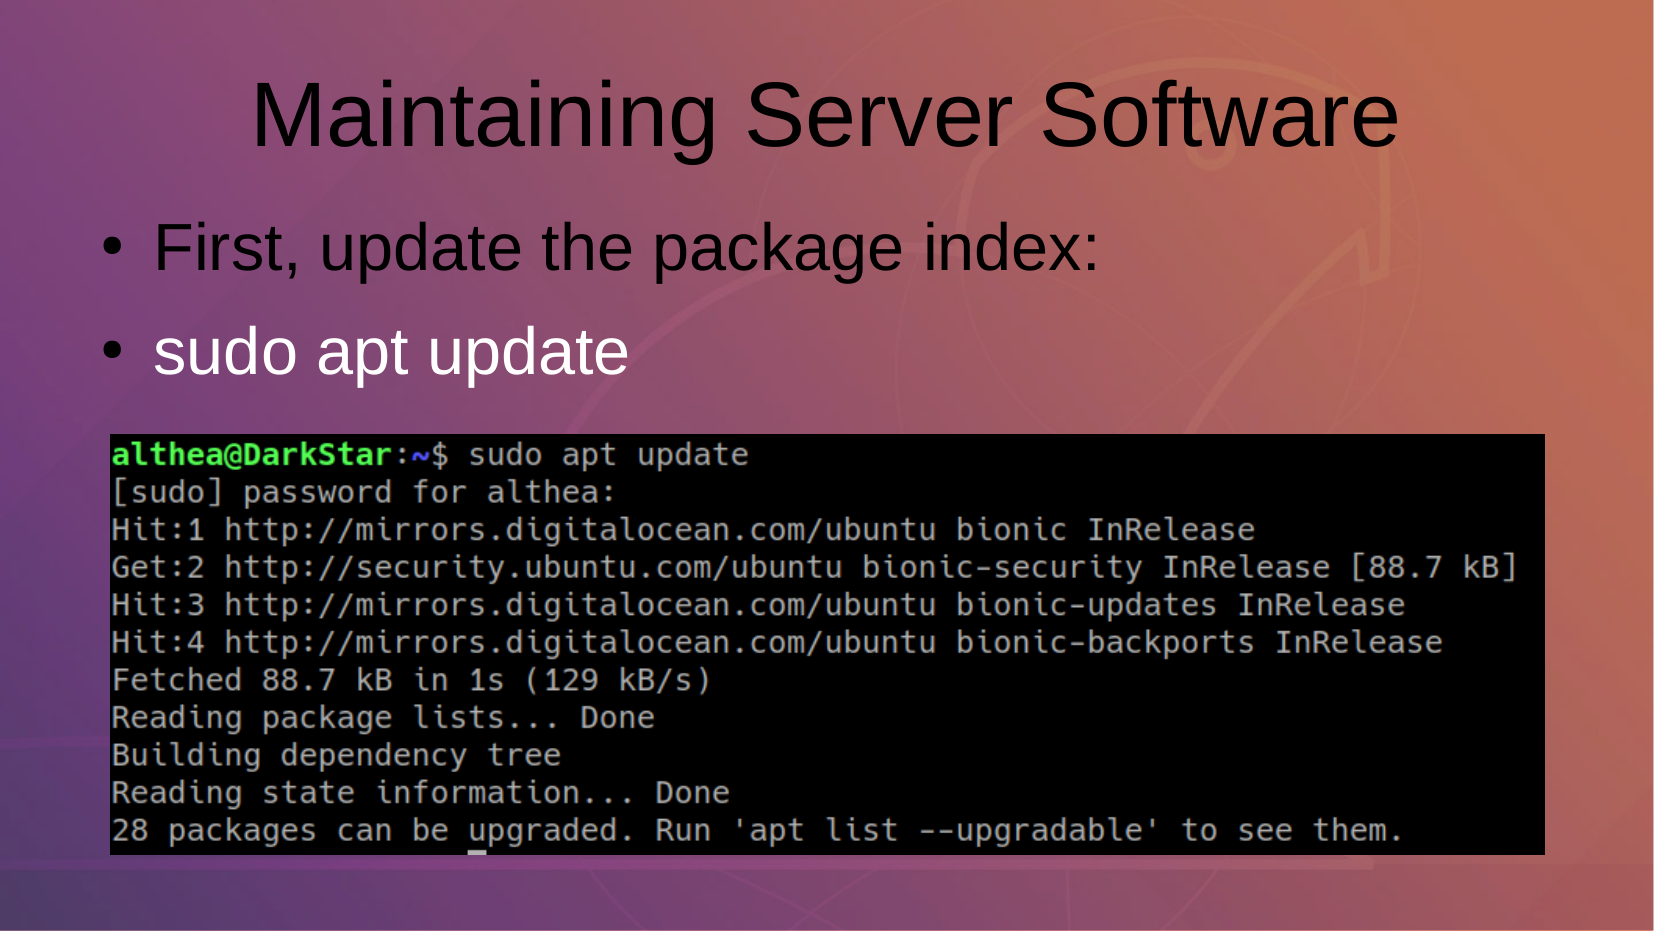

# Maintaining Server Software
First, update the package index:
sudo apt update